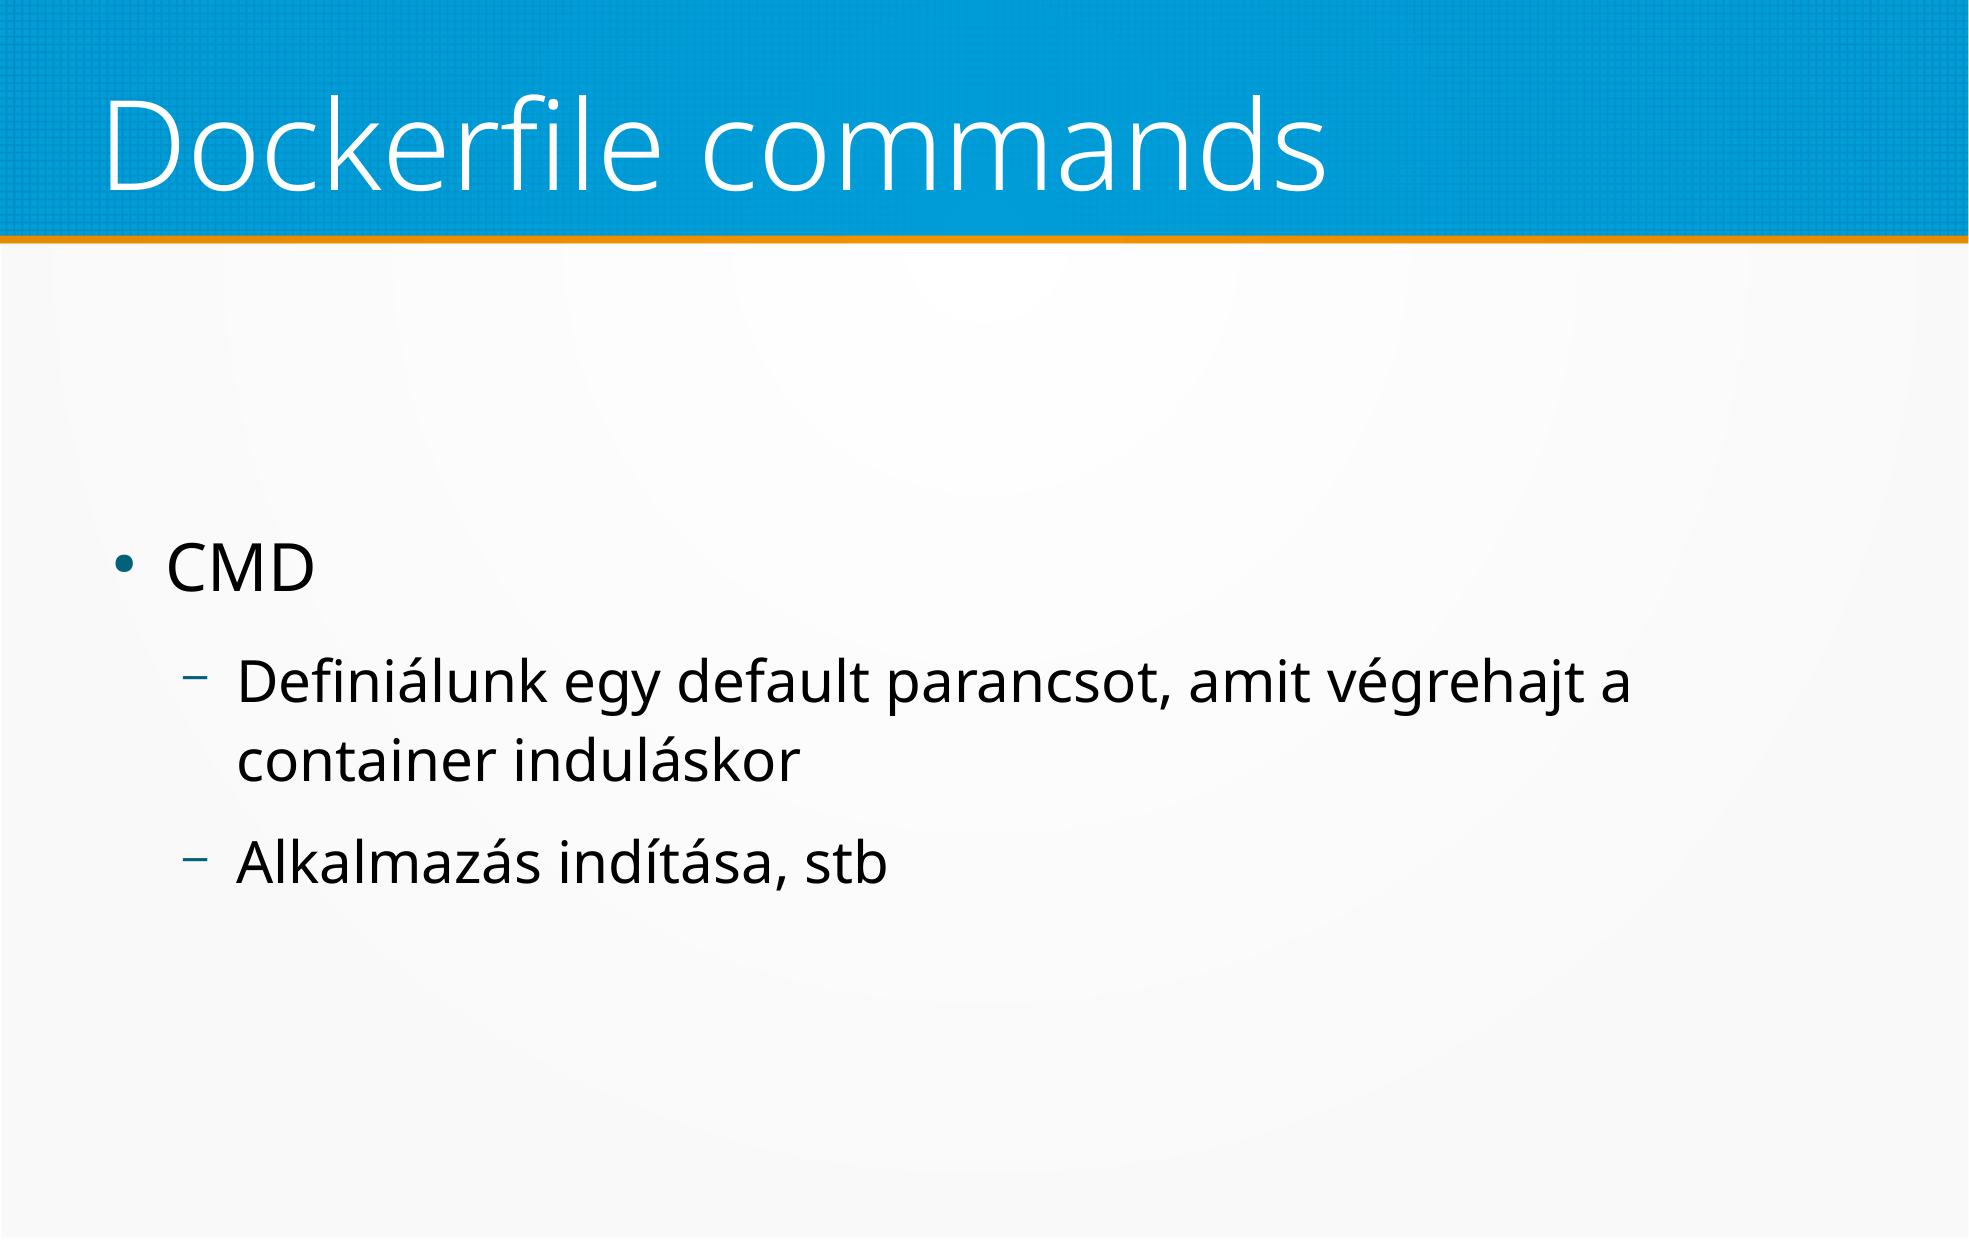

# Dockerfile commands
CMD
Definiálunk egy default parancsot, amit végrehajt a container induláskor
Alkalmazás indítása, stb